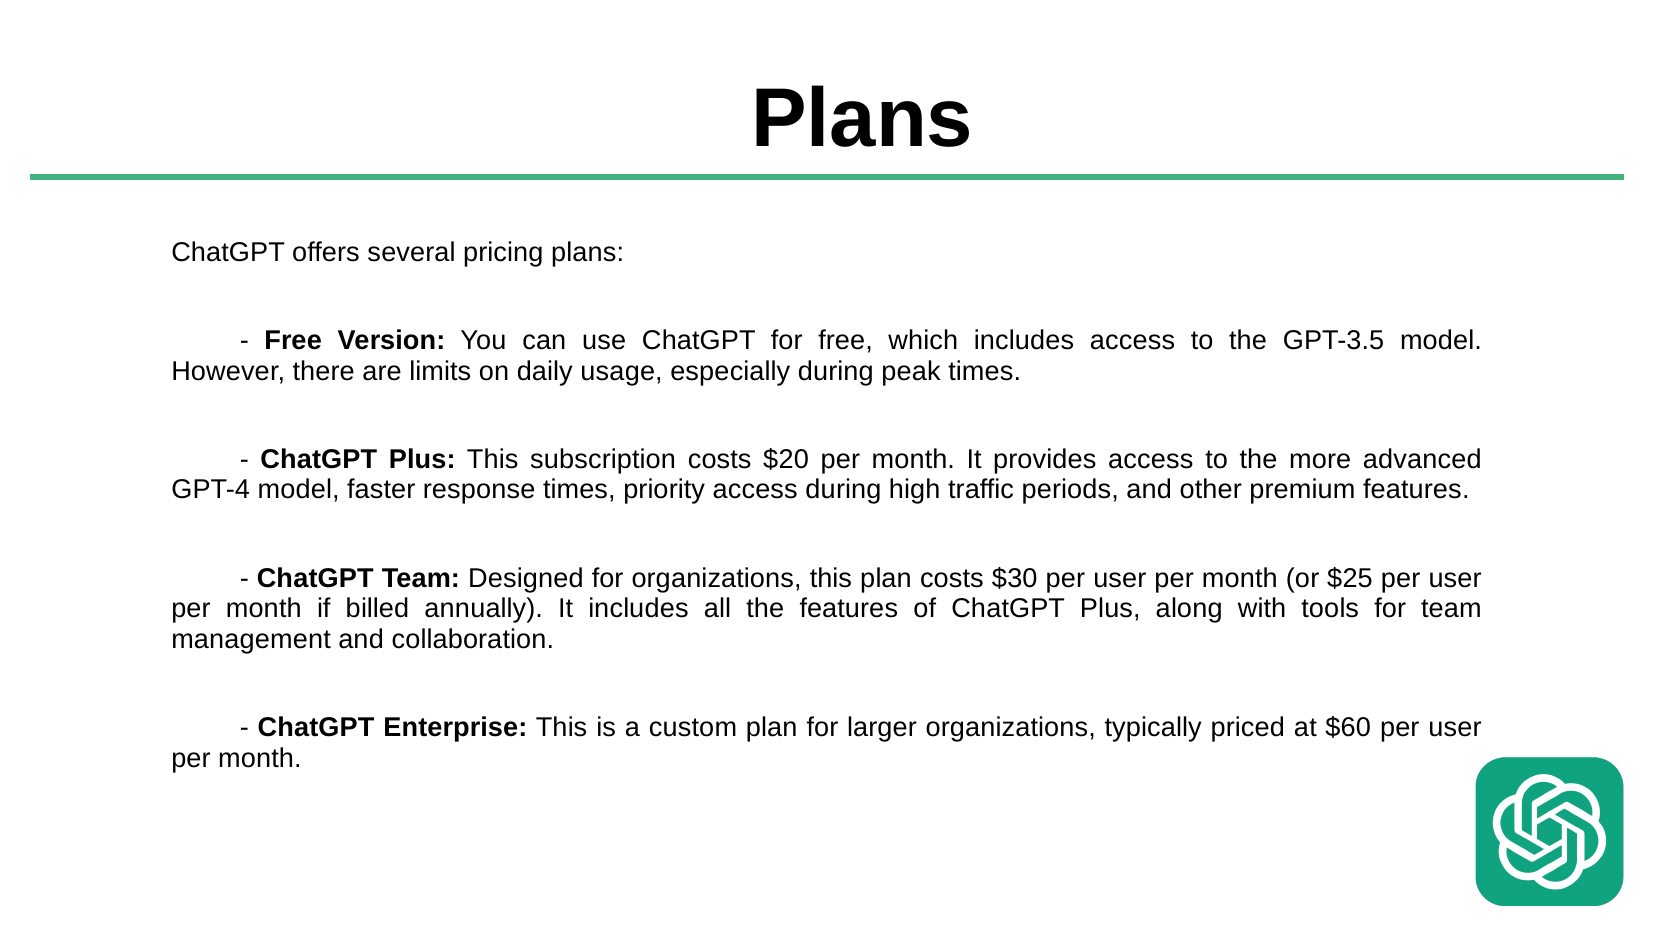

# Plans
ChatGPT offers several pricing plans:
	- Free Version: You can use ChatGPT for free, which includes access to the GPT-3.5 model. However, there are limits on daily usage, especially during peak times.
	- ChatGPT Plus: This subscription costs $20 per month. It provides access to the more advanced GPT-4 model, faster response times, priority access during high traffic periods, and other premium features​.
	- ChatGPT Team: Designed for organizations, this plan costs $30 per user per month (or $25 per user per month if billed annually). It includes all the features of ChatGPT Plus, along with tools for team management and collaboration​.
	- ChatGPT Enterprise: This is a custom plan for larger organizations, typically priced at $60 per user per month.